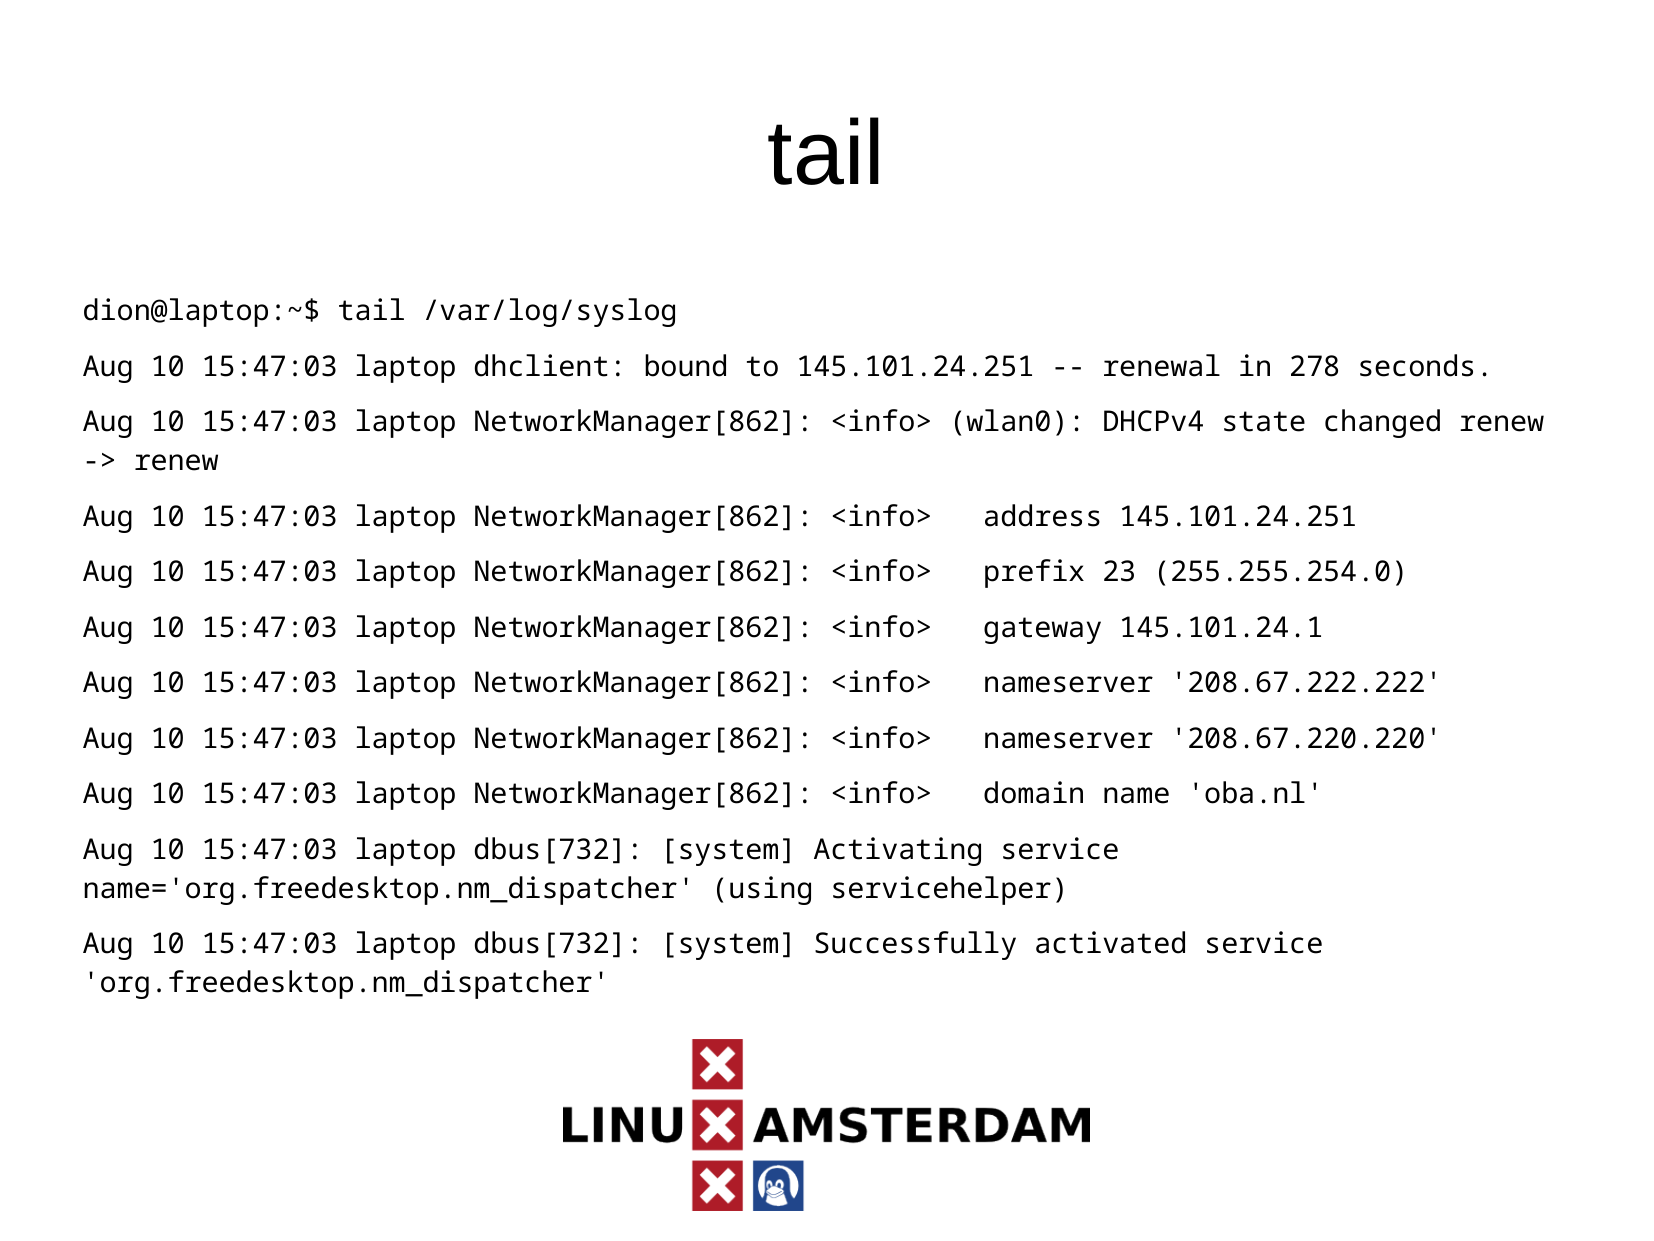

# tail
dion@laptop:~$ tail /var/log/syslog
Aug 10 15:47:03 laptop dhclient: bound to 145.101.24.251 -- renewal in 278 seconds.
Aug 10 15:47:03 laptop NetworkManager[862]: <info> (wlan0): DHCPv4 state changed renew -> renew
Aug 10 15:47:03 laptop NetworkManager[862]: <info> address 145.101.24.251
Aug 10 15:47:03 laptop NetworkManager[862]: <info> prefix 23 (255.255.254.0)
Aug 10 15:47:03 laptop NetworkManager[862]: <info> gateway 145.101.24.1
Aug 10 15:47:03 laptop NetworkManager[862]: <info> nameserver '208.67.222.222'
Aug 10 15:47:03 laptop NetworkManager[862]: <info> nameserver '208.67.220.220'
Aug 10 15:47:03 laptop NetworkManager[862]: <info> domain name 'oba.nl'
Aug 10 15:47:03 laptop dbus[732]: [system] Activating service name='org.freedesktop.nm_dispatcher' (using servicehelper)
Aug 10 15:47:03 laptop dbus[732]: [system] Successfully activated service 'org.freedesktop.nm_dispatcher'